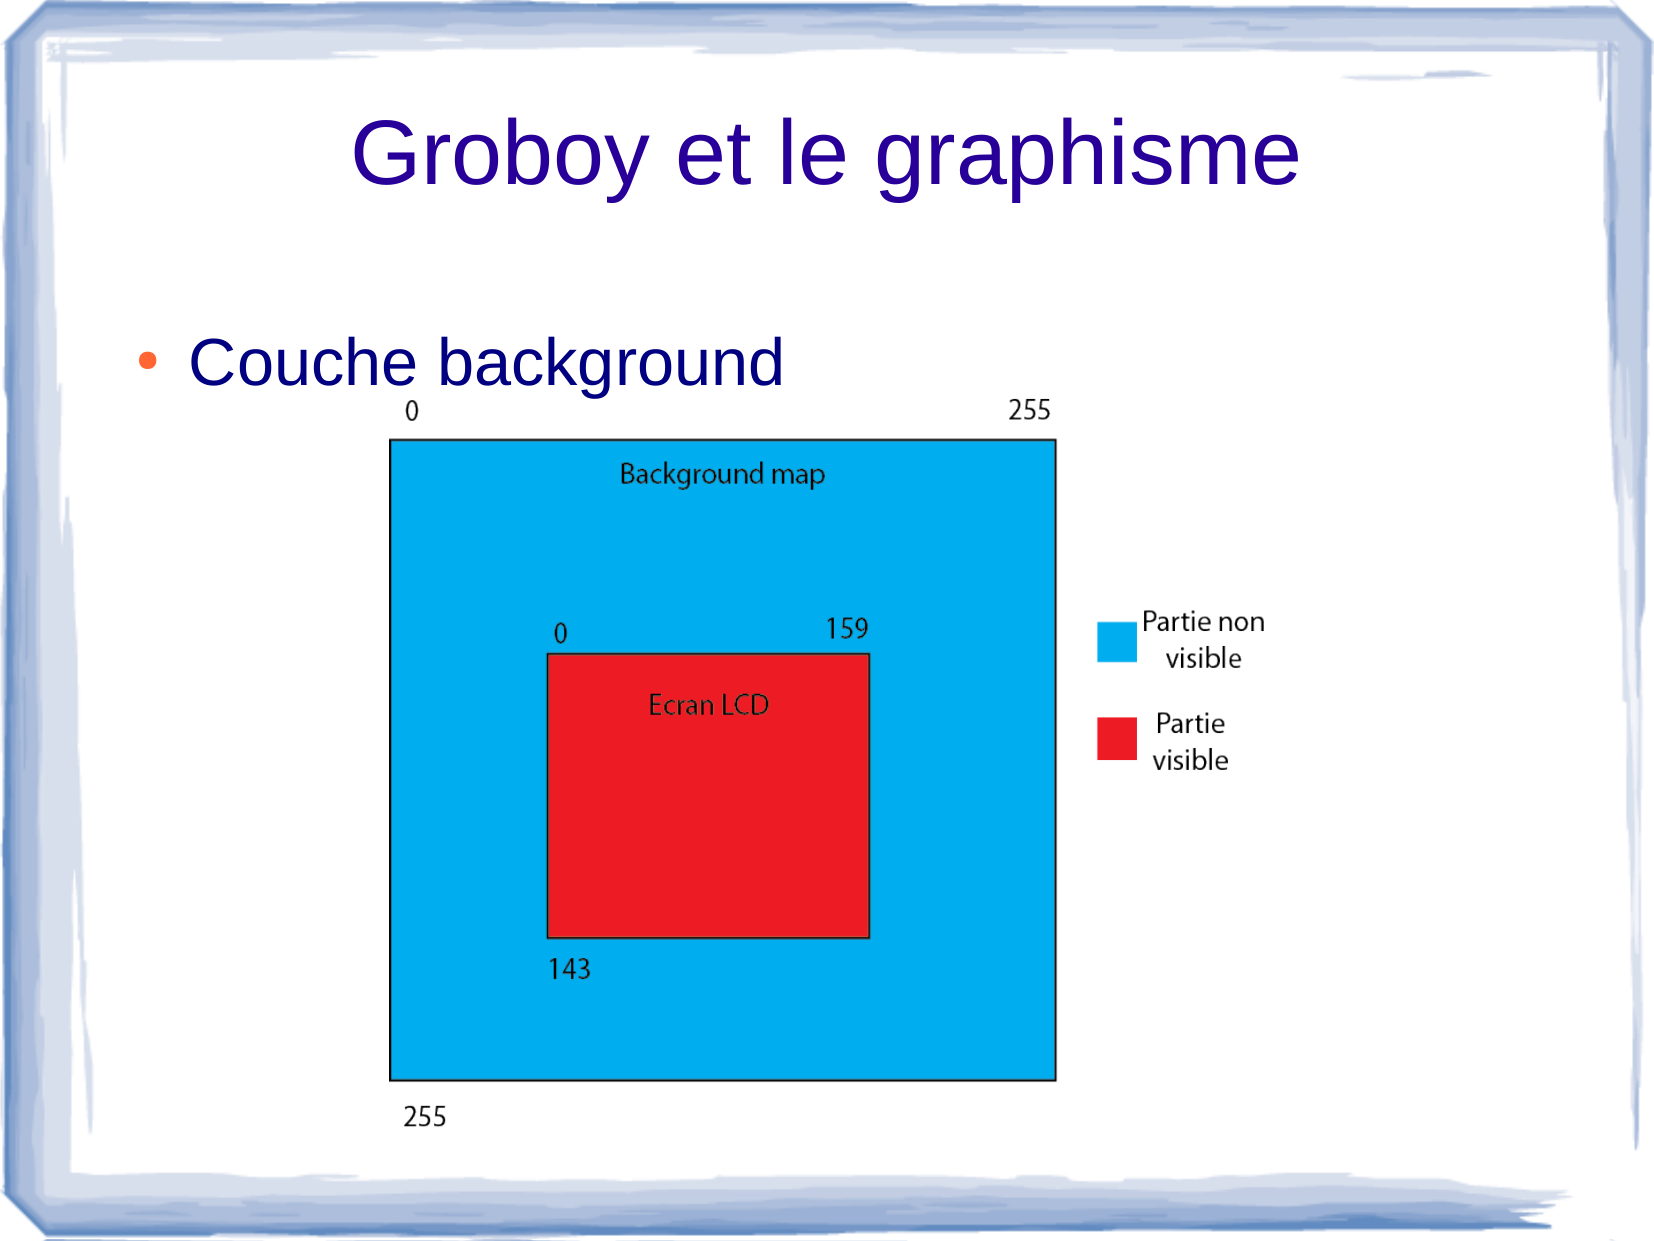

# Groboy et le graphisme
Couche background